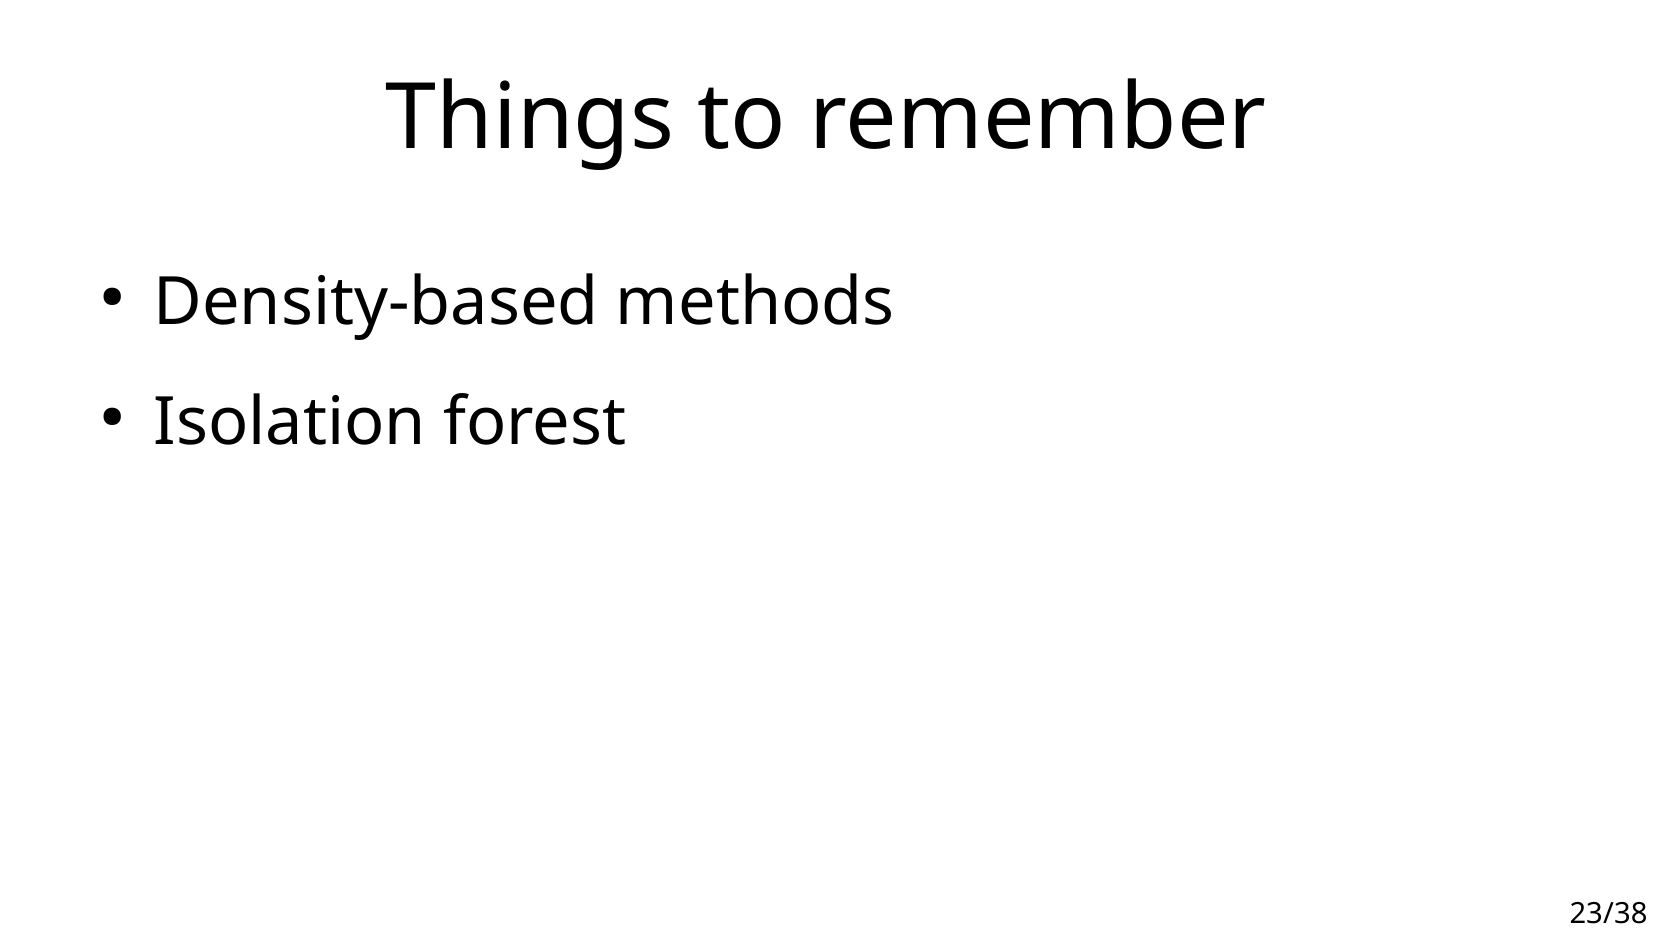

# Things to remember
Density-based methods
Isolation forest
23